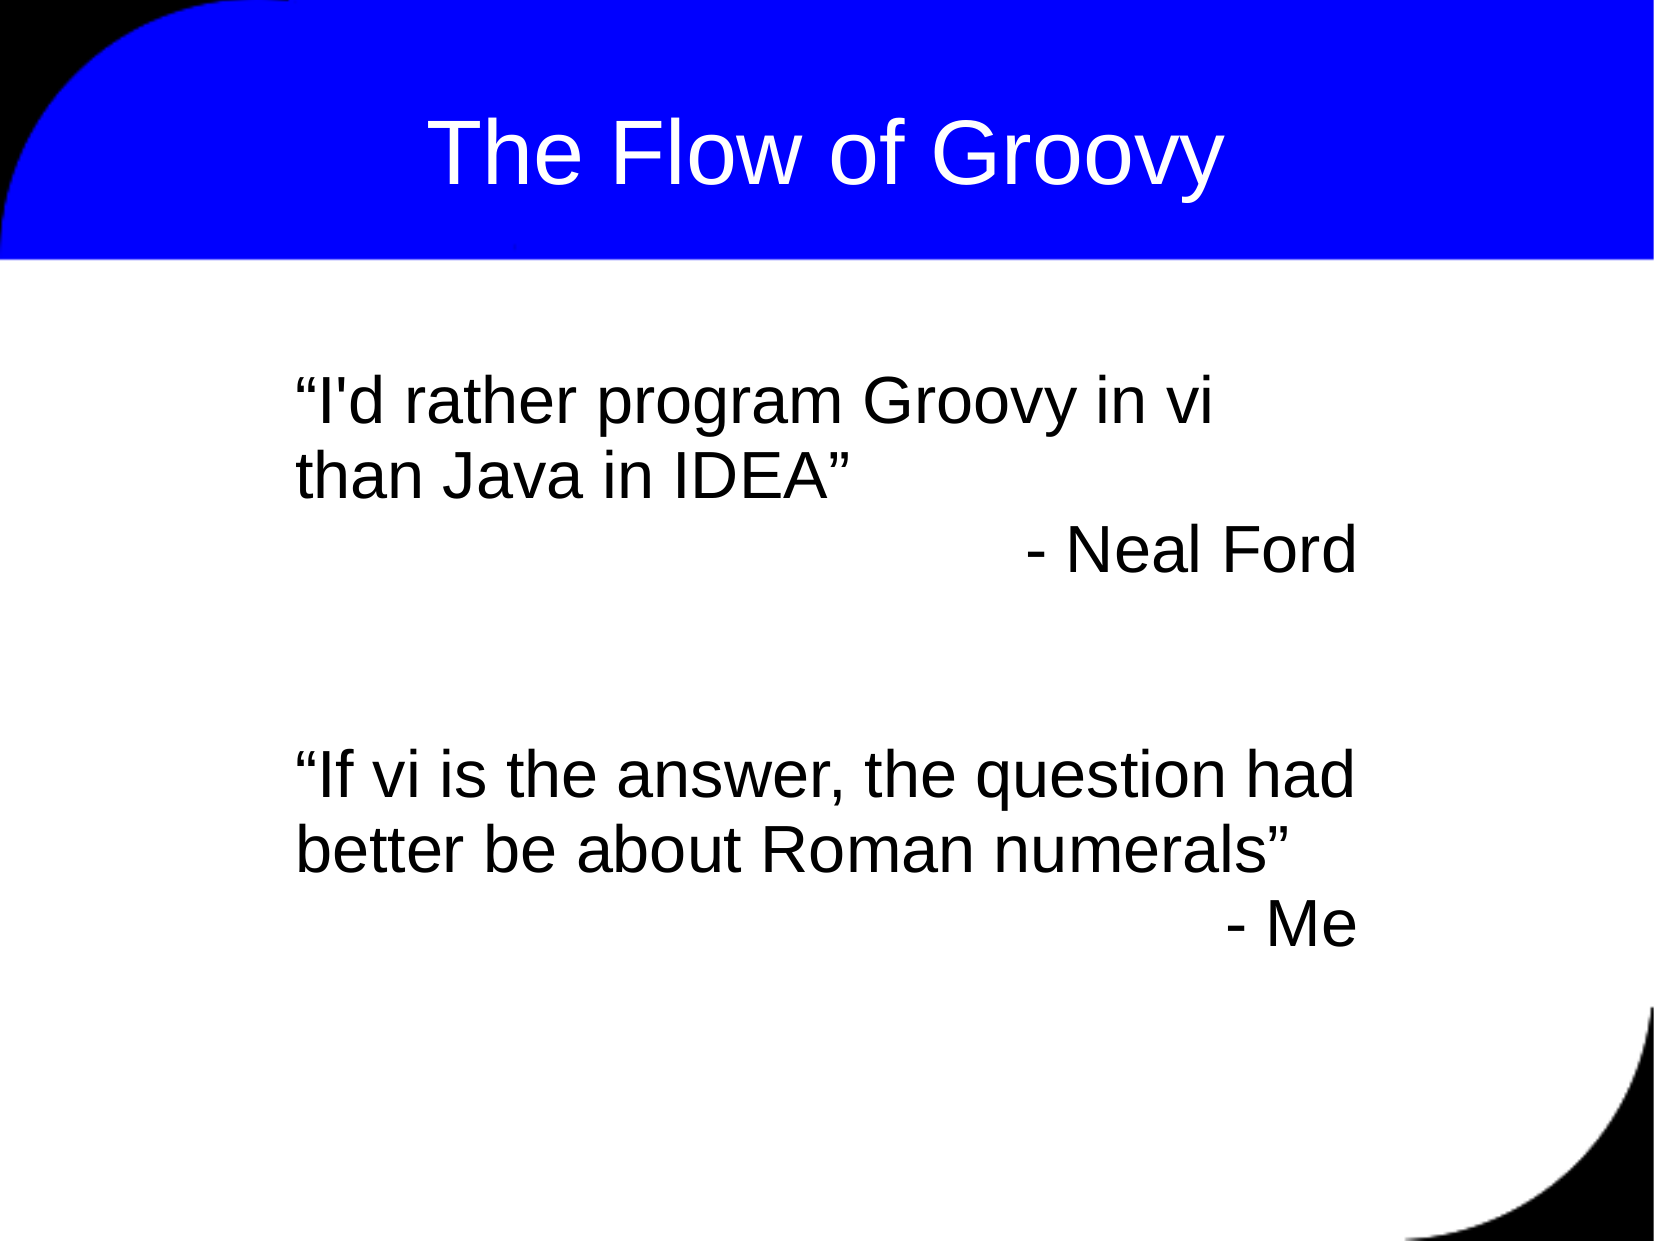

# The Flow of Groovy
“I'd rather program Groovy in vi than Java in IDEA”
- Neal Ford
“If vi is the answer, the question had better be about Roman numerals”
- Me